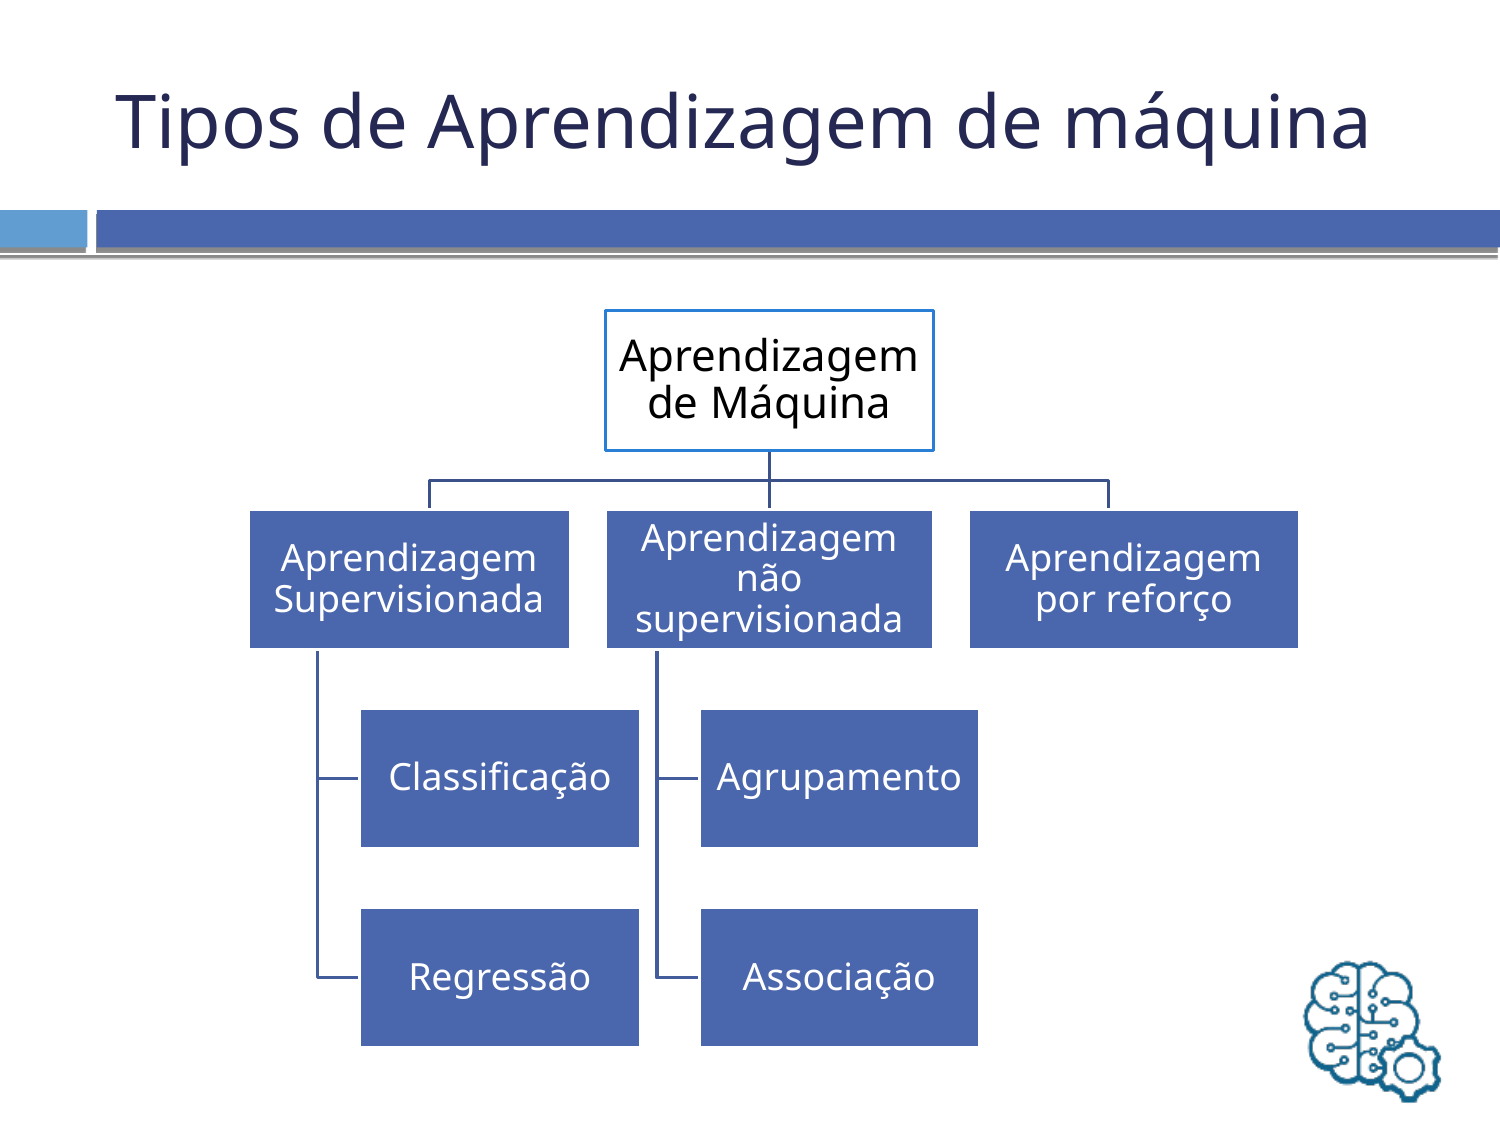

# Tipos de Aprendizagem de máquina
Aprendizagem de Máquina
Aprendizagem Supervisionada
Aprendizagem não supervisionada
Aprendizagem por reforço
Classificação
Agrupamento
Regressão
Associação